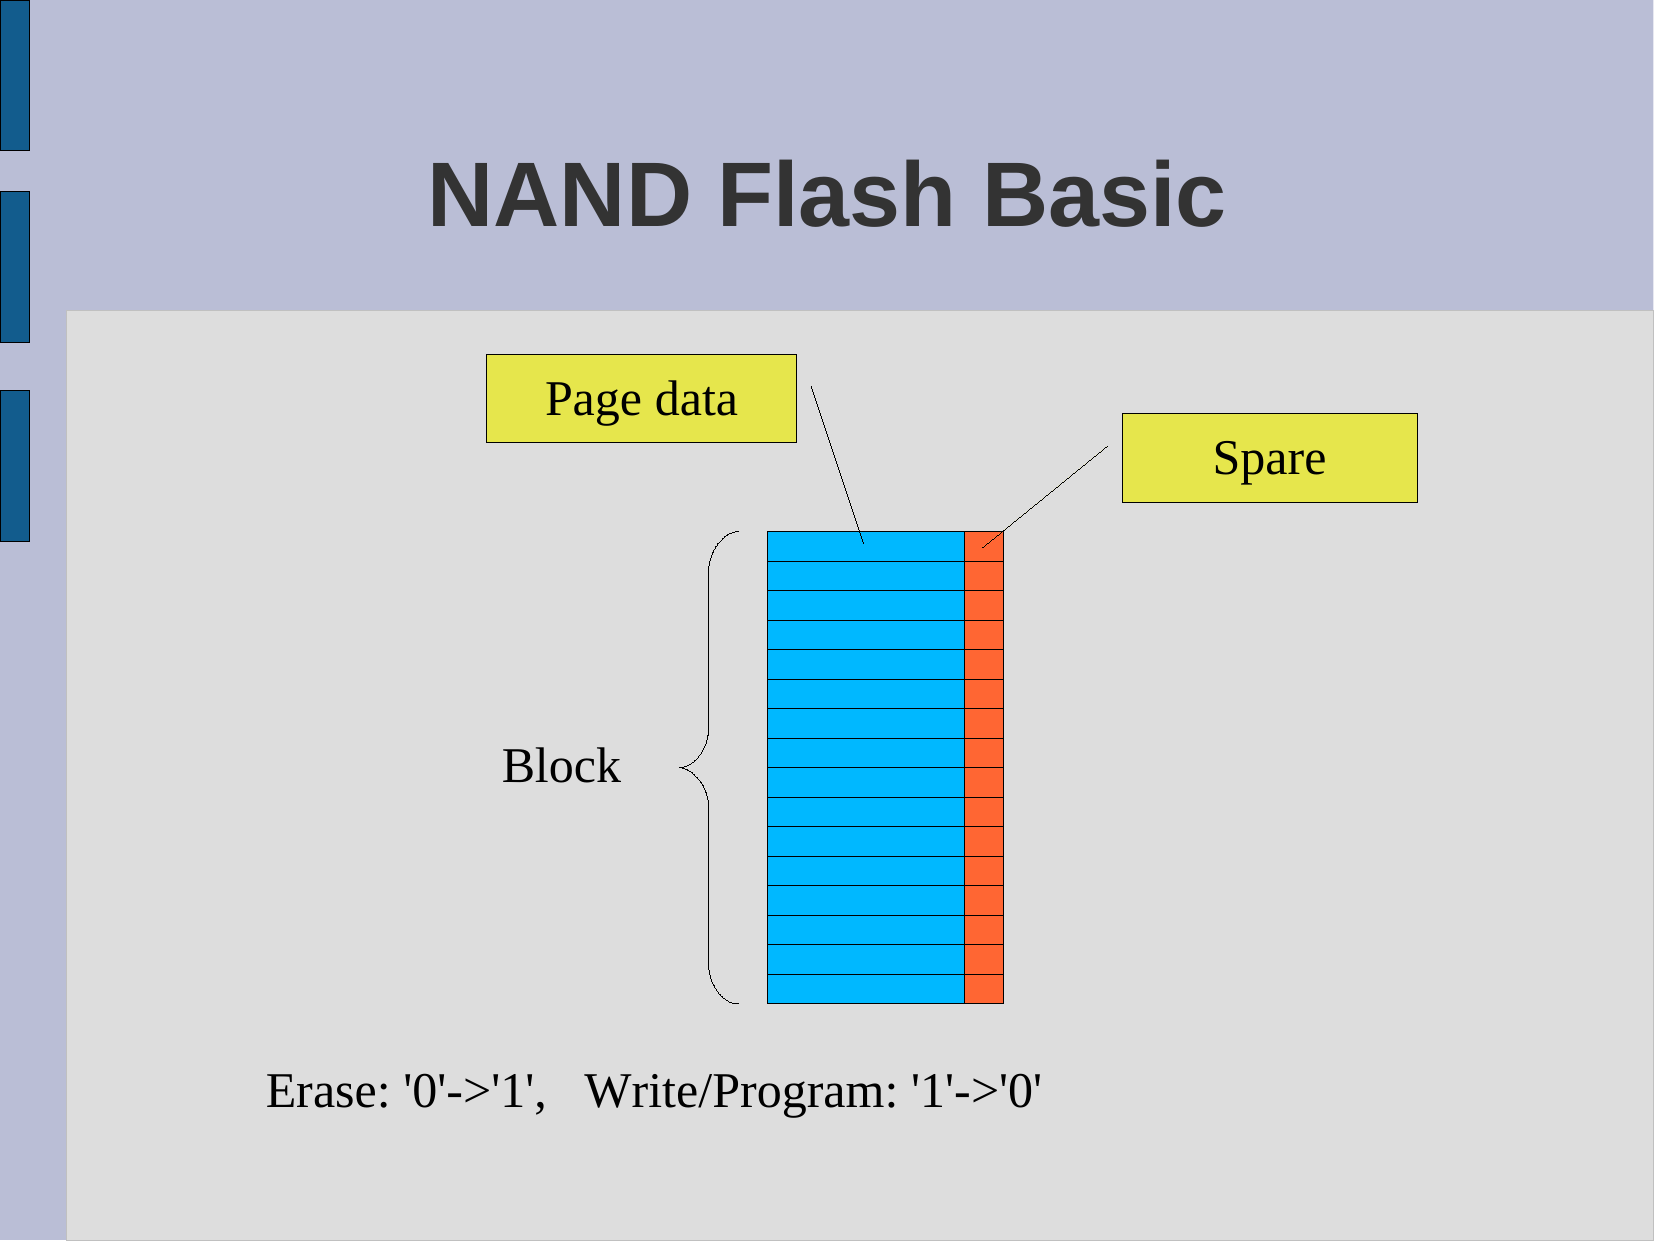

# NAND Flash Basic
Page data
Spare
Block
Erase: '0'->'1', Write/Program: '1'->'0'